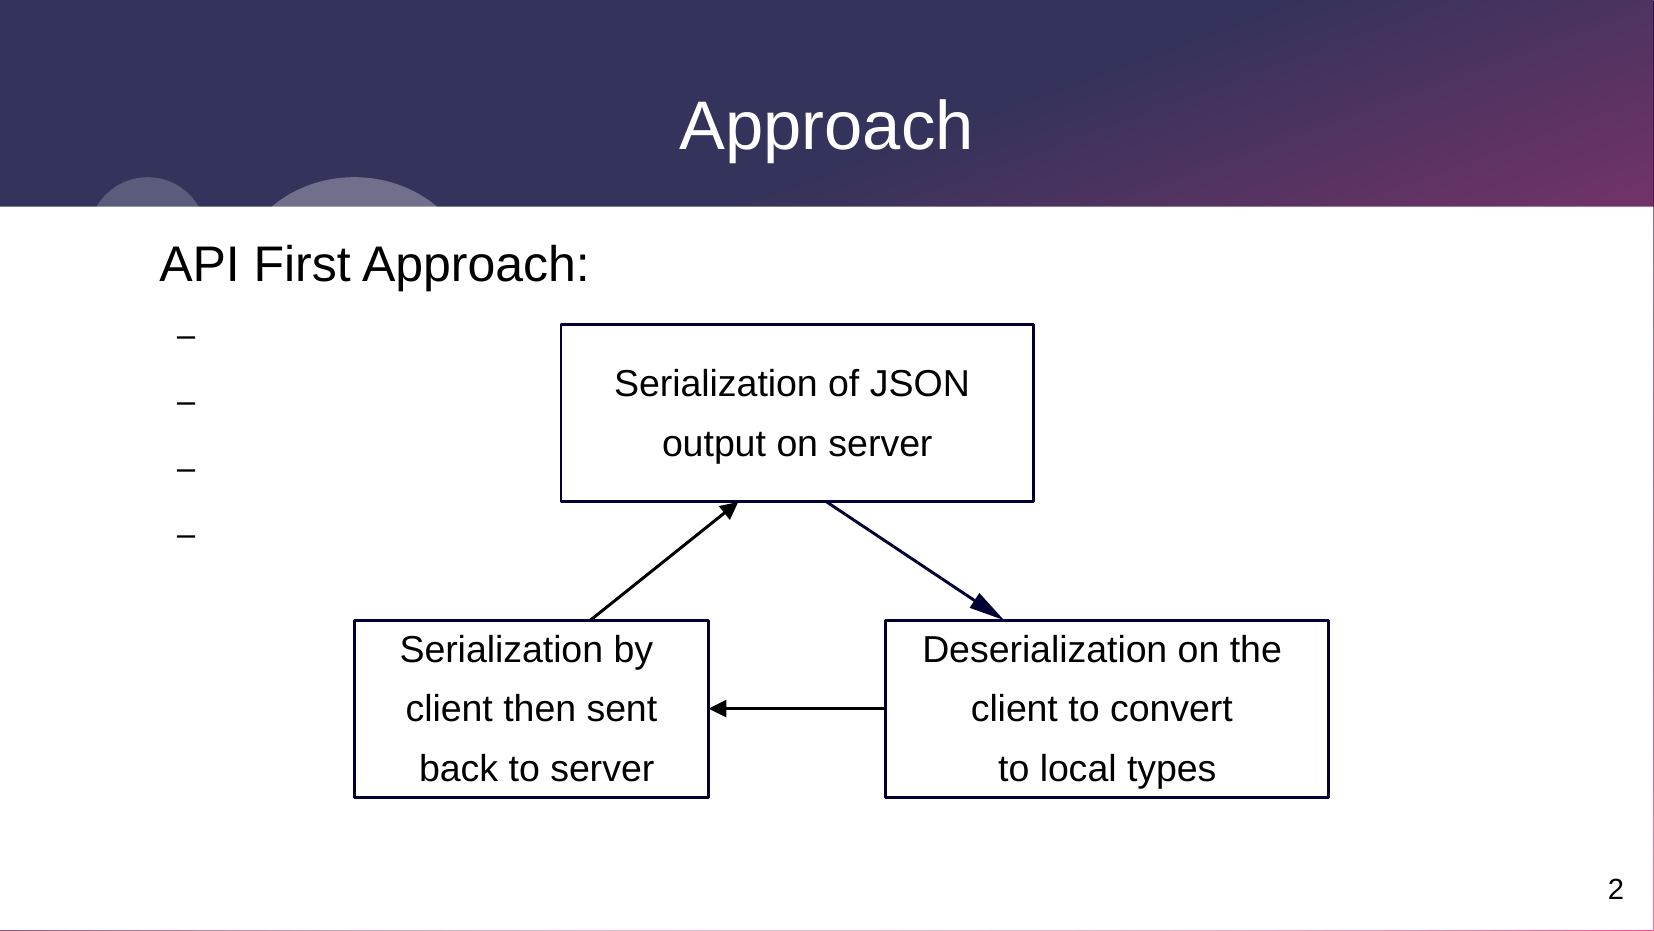

# Approach
API First Approach:
Serialization of JSON
output on server
Serialization by
client then sent
 back to server
Deserialization on the
client to convert
to local types
2